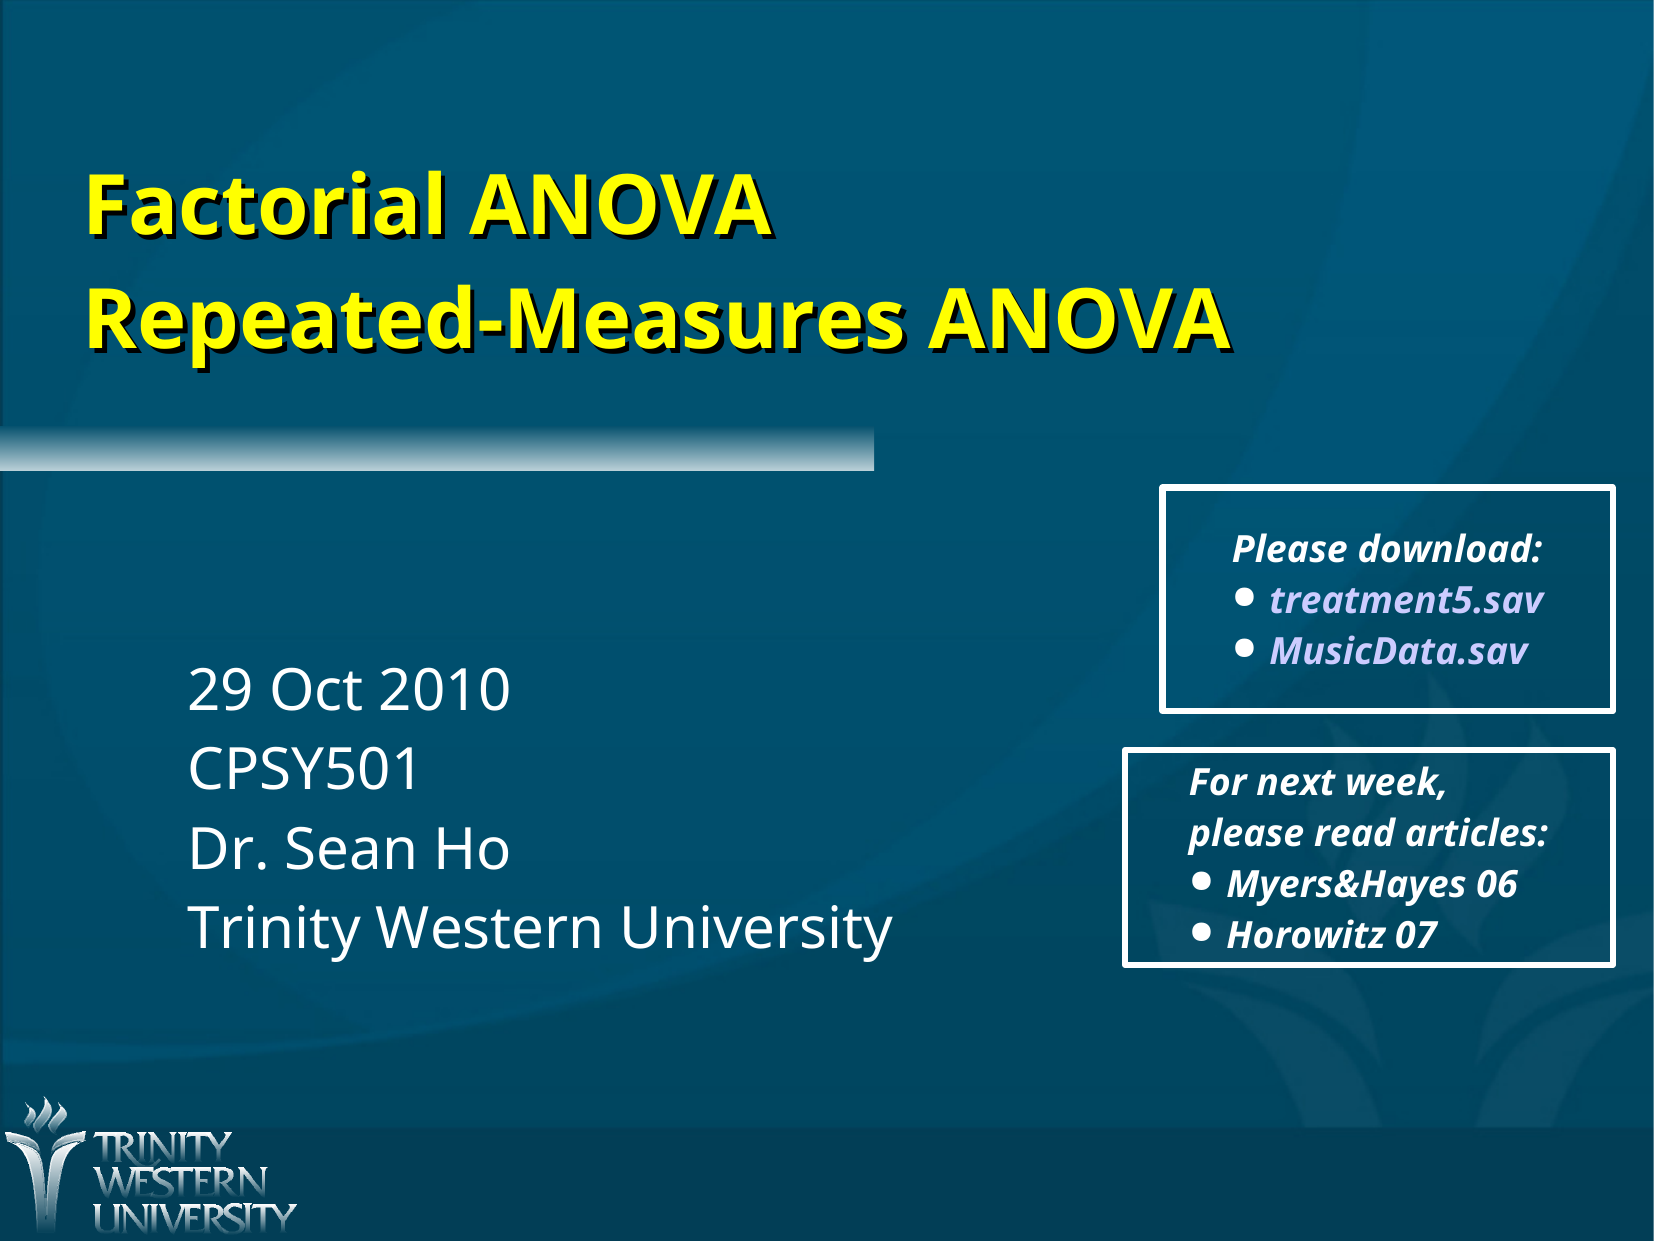

# Factorial ANOVA Repeated-Measures ANOVA
Please download:
treatment5.sav
MusicData.sav
29 Oct 2010
CPSY501
Dr. Sean Ho
Trinity Western University
For next week,
please read articles:
Myers&Hayes 06
Horowitz 07